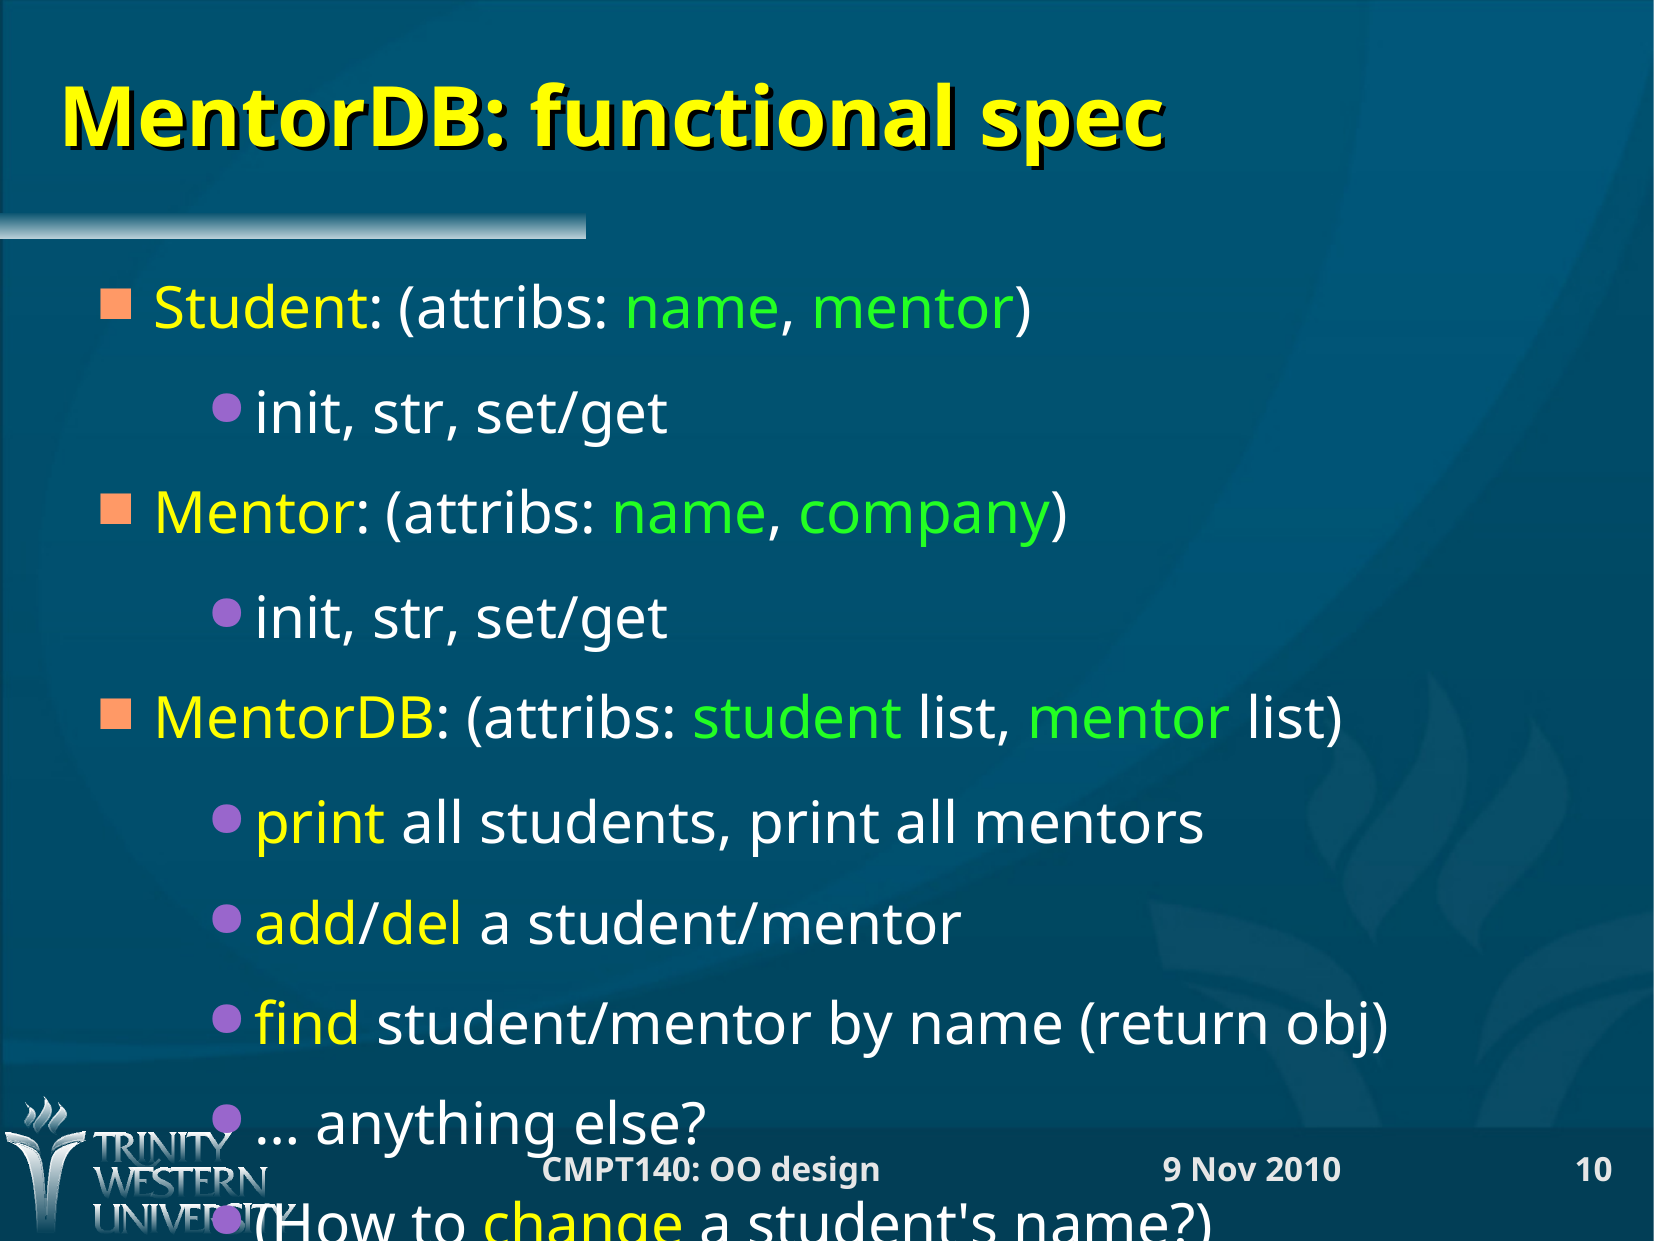

# MentorDB: functional spec
Student: (attribs: name, mentor)
init, str, set/get
Mentor: (attribs: name, company)
init, str, set/get
MentorDB: (attribs: student list, mentor list)
print all students, print all mentors
add/del a student/mentor
find student/mentor by name (return obj)
… anything else?
(How to change a student's name?)
CMPT140: OO design
9 Nov 2010
10